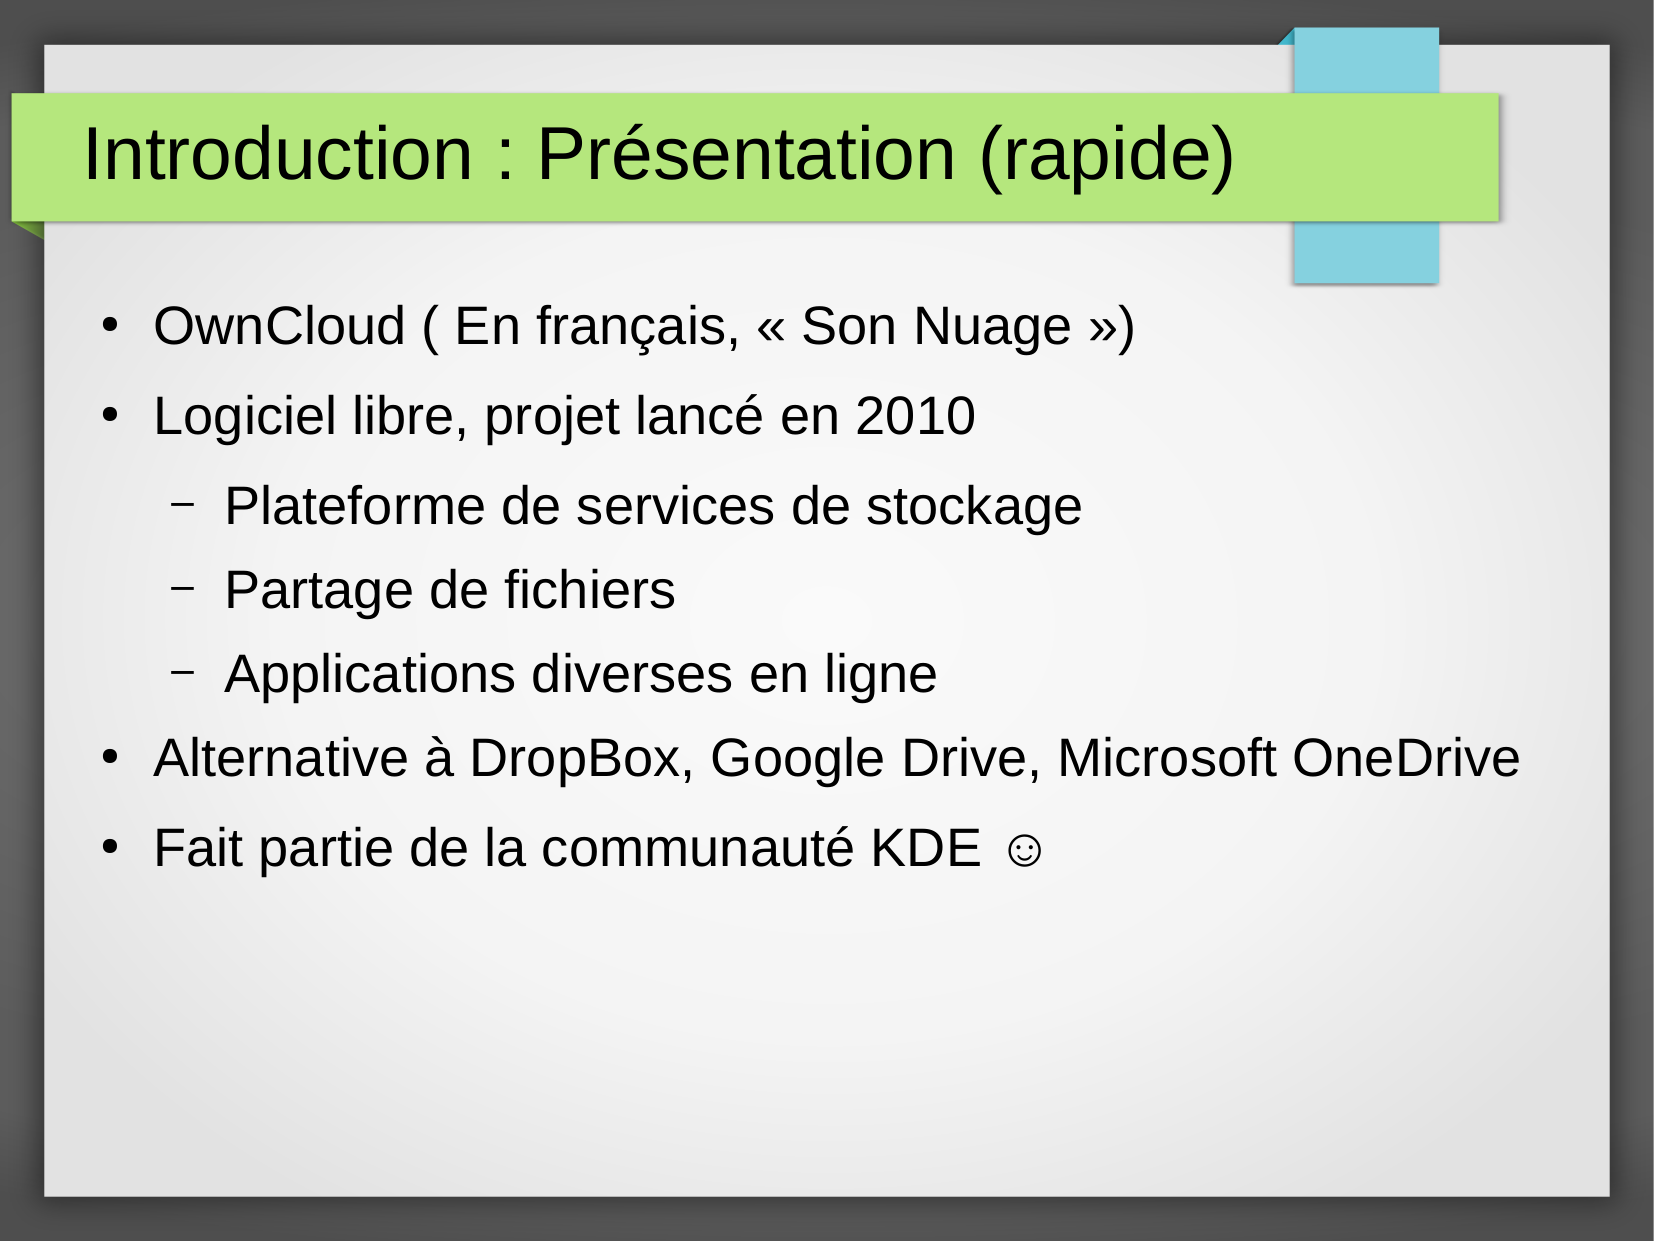

# Introduction : Présentation (rapide)
OwnCloud ( En français, « Son Nuage »)
Logiciel libre, projet lancé en 2010
Plateforme de services de stockage
Partage de fichiers
Applications diverses en ligne
Alternative à DropBox, Google Drive, Microsoft OneDrive
Fait partie de la communauté KDE ☺